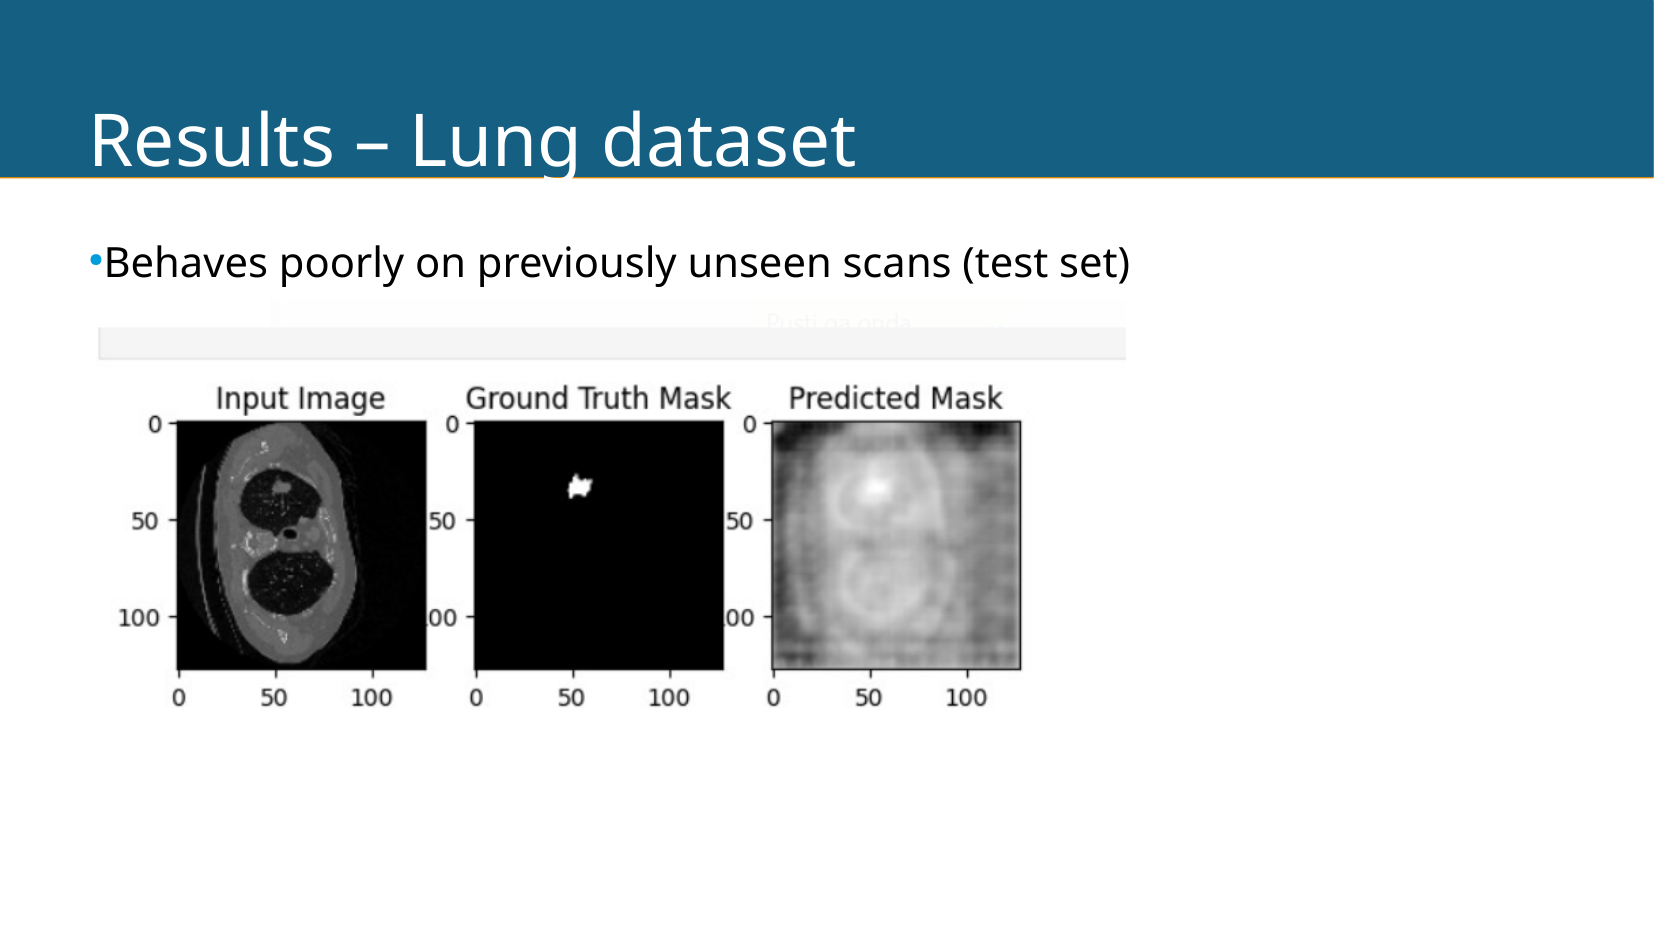

Results – Lung dataset
Behaves poorly on previously unseen scans (test set)